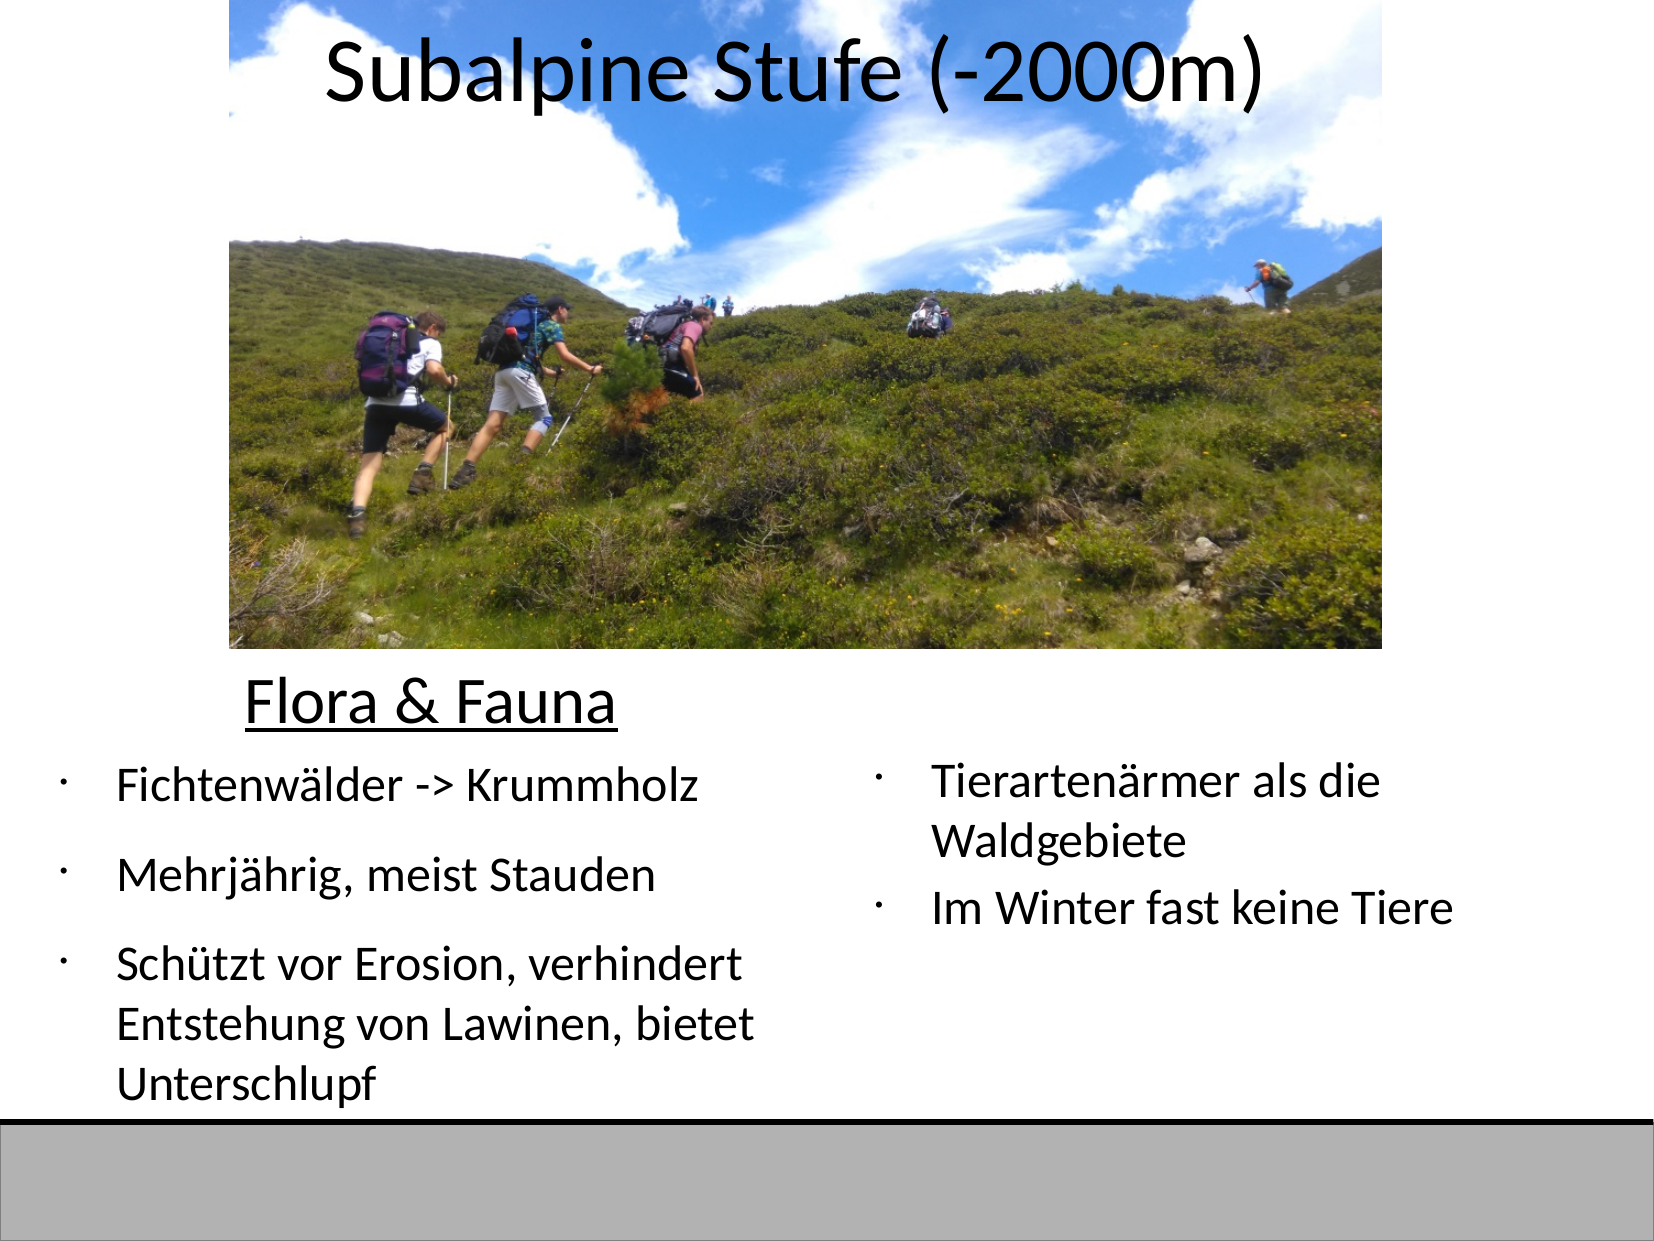

# Subalpine Stufe (-2000m)
Flora & Fauna
Tierartenärmer als die Waldgebiete
Im Winter fast keine Tiere
Fichtenwälder -> Krummholz
Mehrjährig, meist Stauden
Schützt vor Erosion, verhindert Entstehung von Lawinen, bietet Unterschlupf